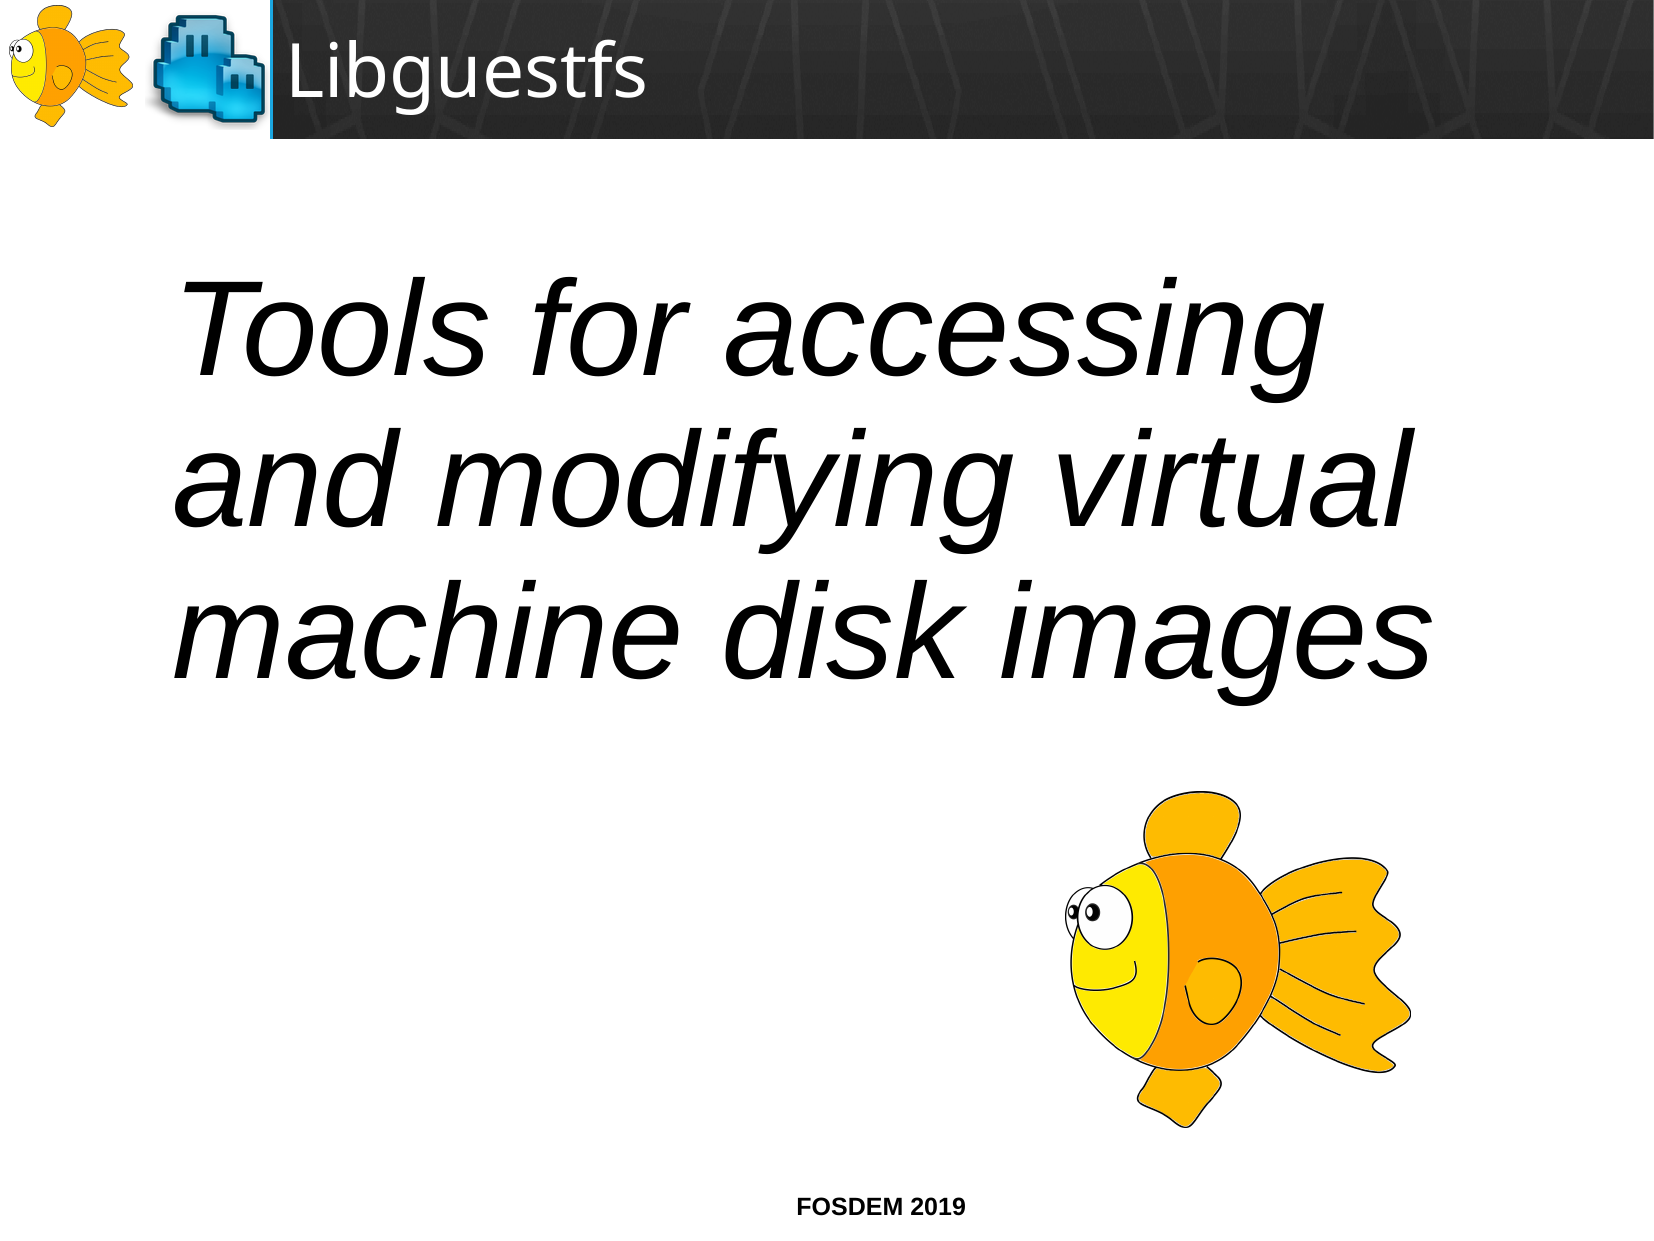

# Libguestfs
Tools for accessing and modifying virtual machine disk images